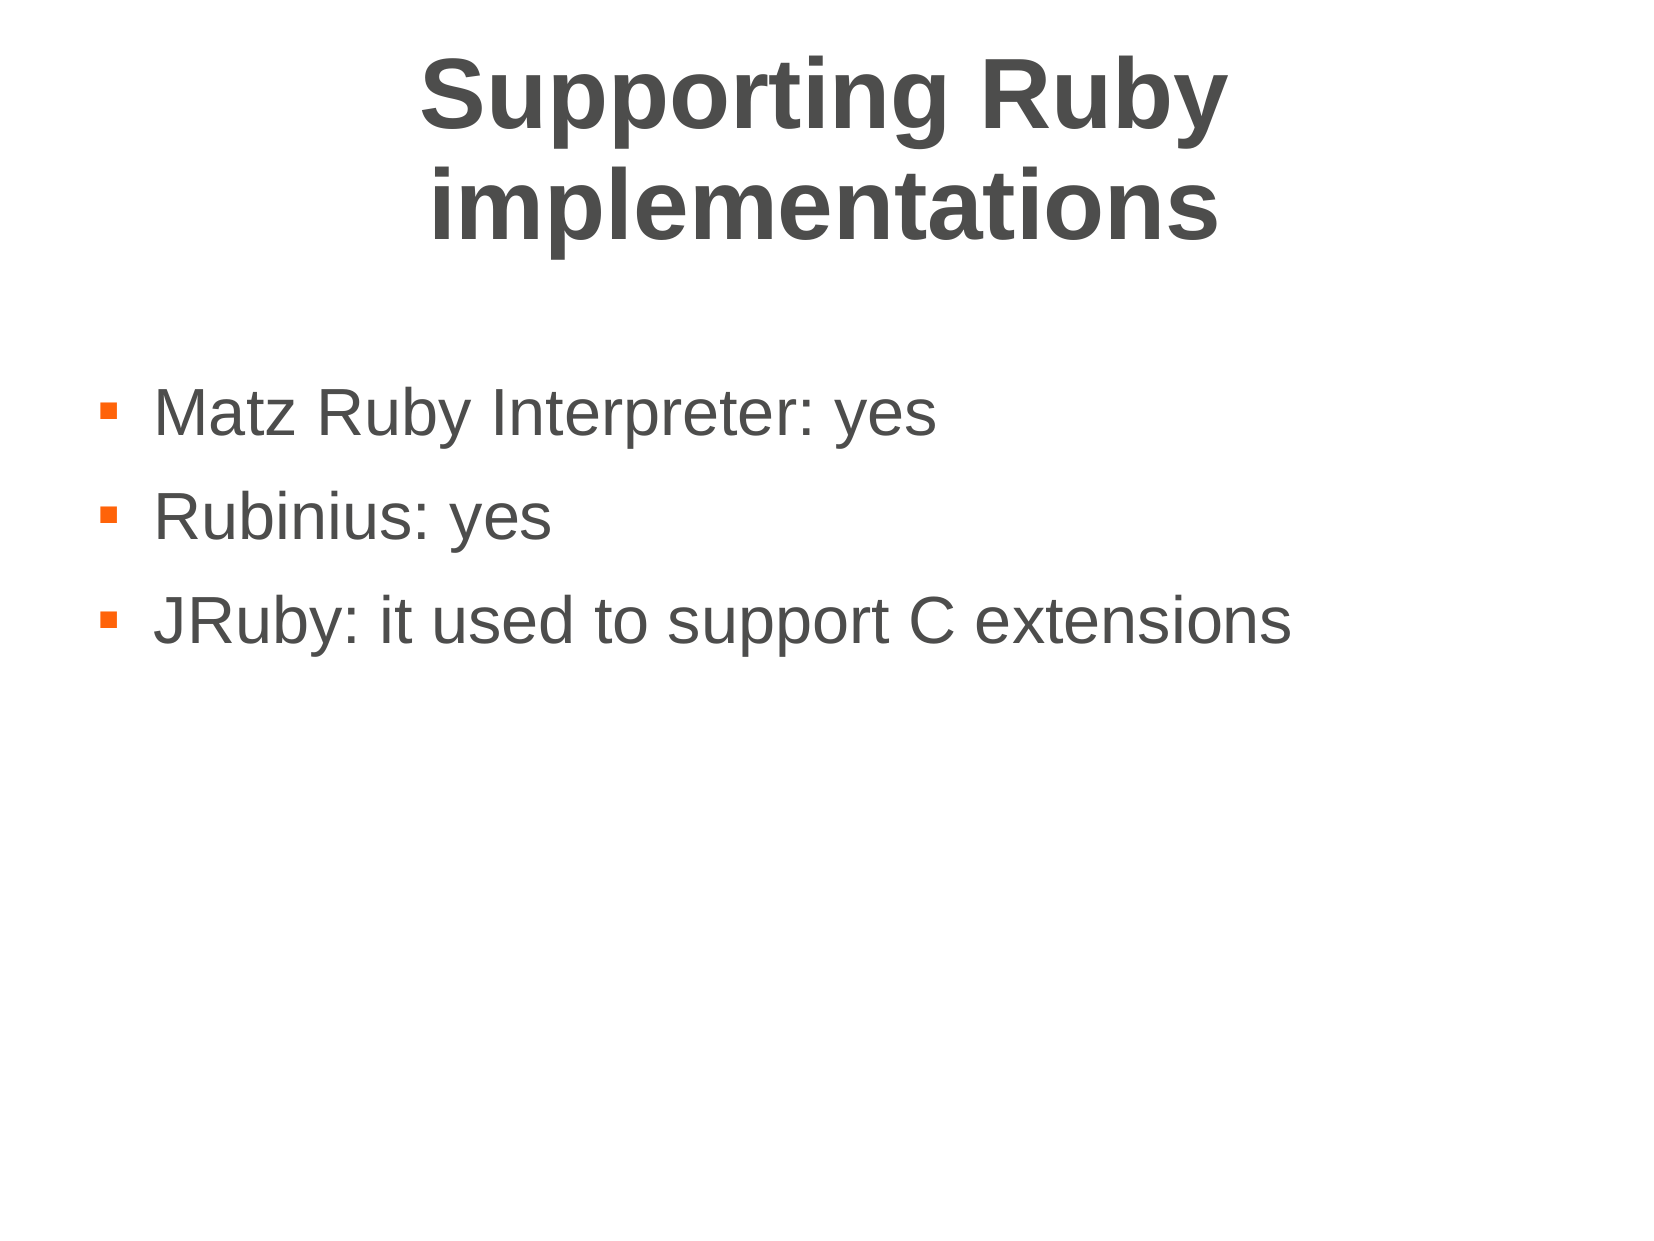

# Supporting Ruby implementations
Matz Ruby Interpreter: yes
Rubinius: yes
JRuby: it used to support C extensions